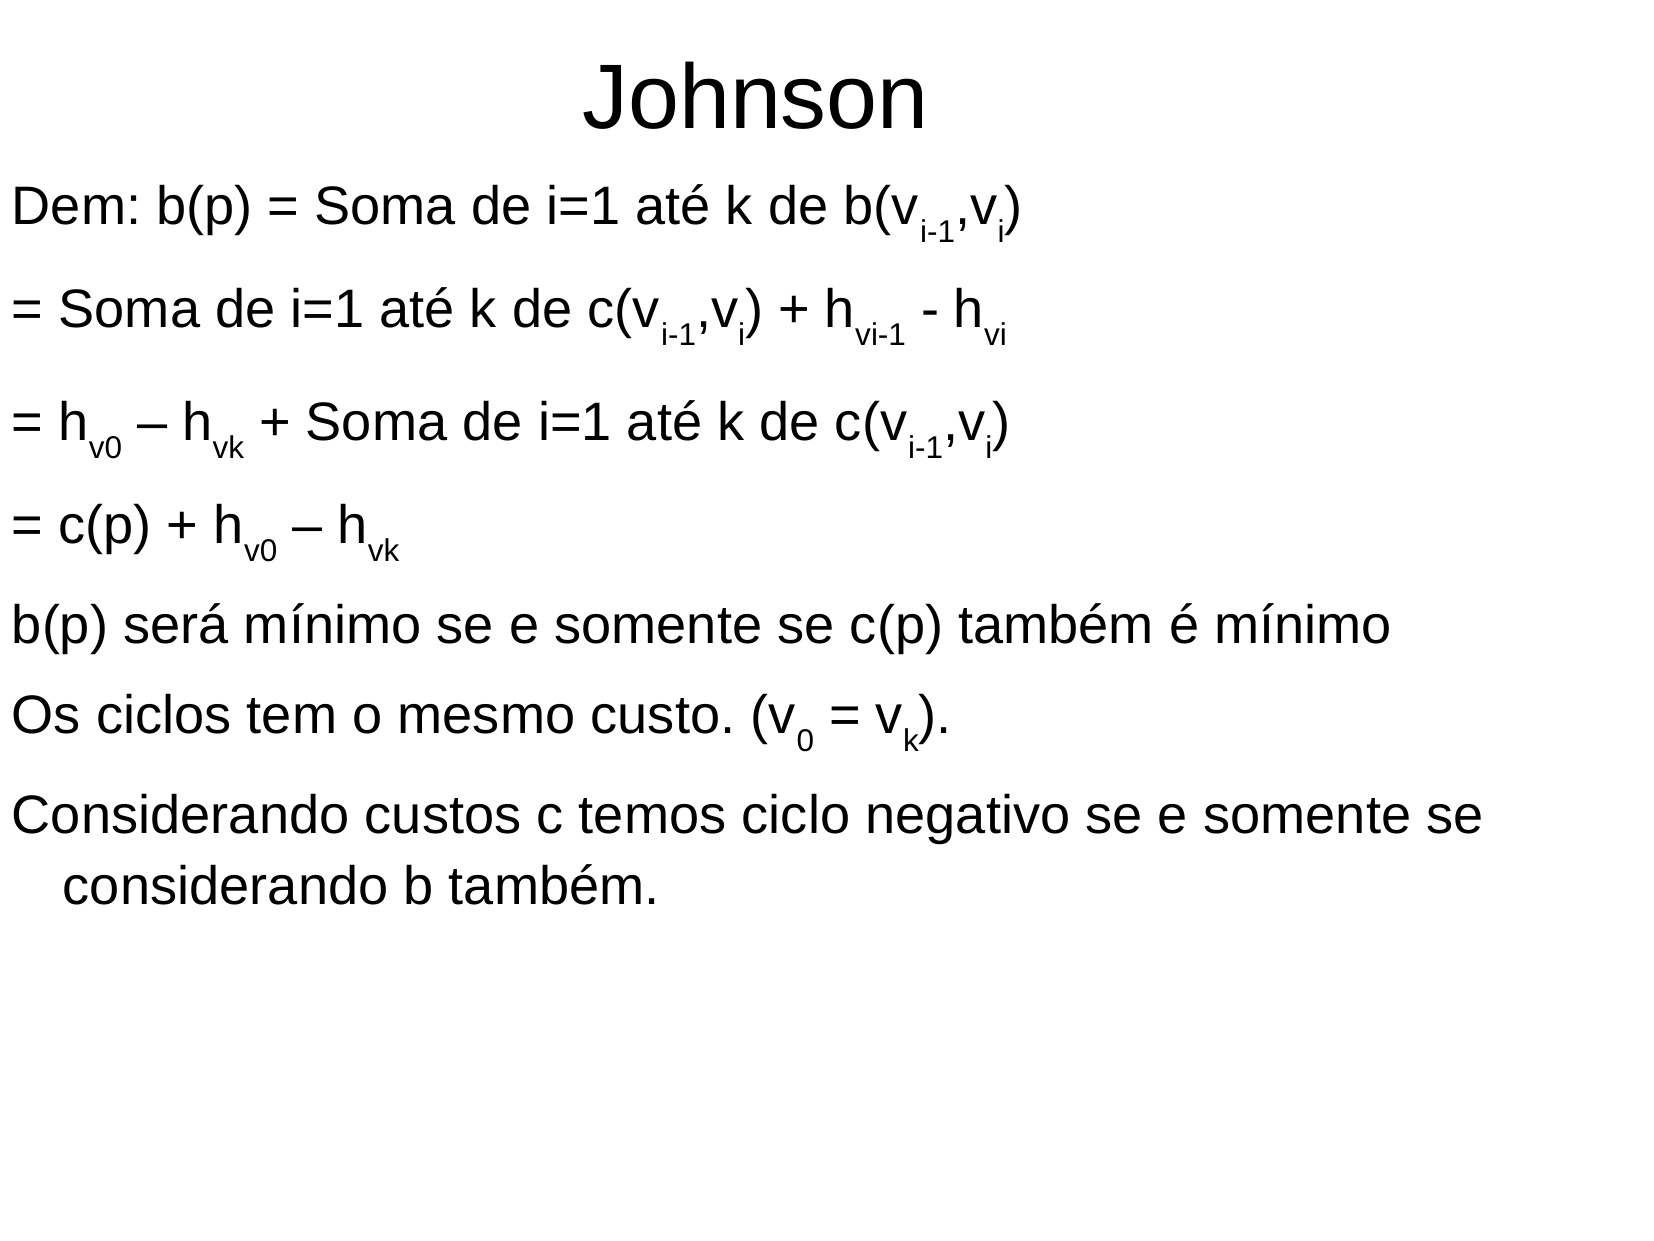

# Johnson
Dem: b(p) = Soma de i=1 até k de b(vi-1,vi)‏
= Soma de i=1 até k de c(vi-1,vi) + hvi-1 - hvi
= hv0 – hvk + Soma de i=1 até k de c(vi-1,vi)‏
= c(p) + hv0 – hvk
b(p) será mínimo se e somente se c(p) também é mínimo
Os ciclos tem o mesmo custo. (v0 = vk).
Considerando custos c temos ciclo negativo se e somente se considerando b também.